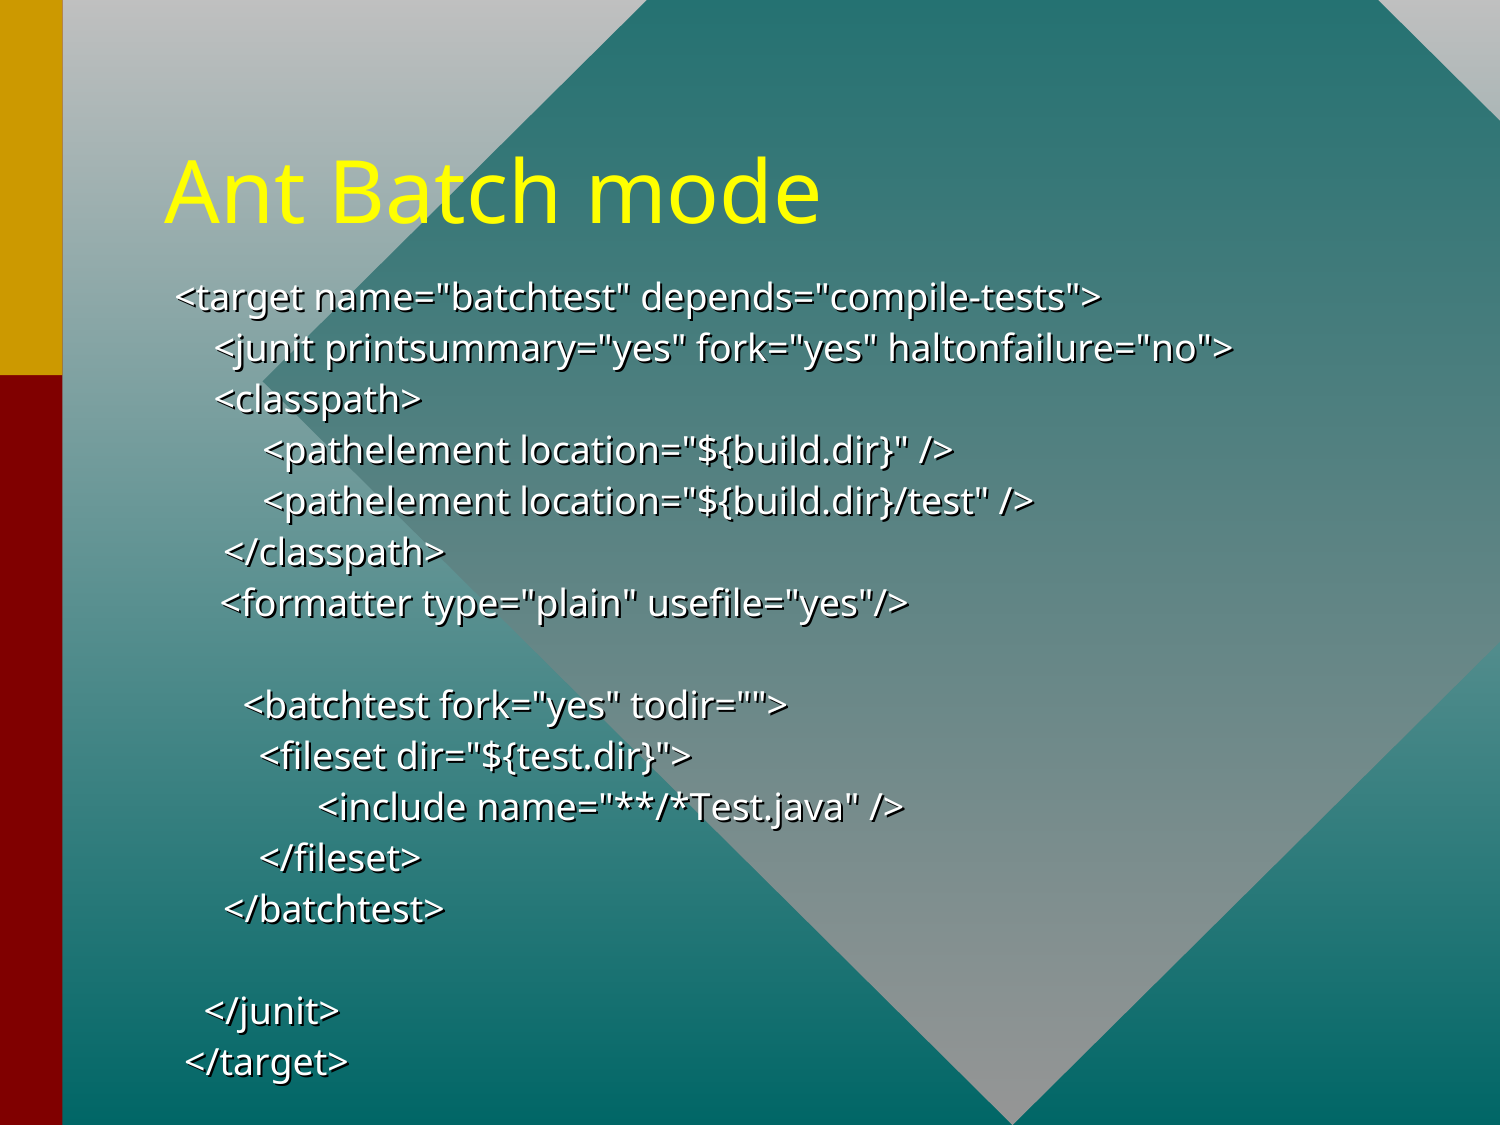

# Ant Batch mode
 <target name="batchtest" depends="compile-tests">
 <junit printsummary="yes" fork="yes" haltonfailure="no">
 <classpath>
 <pathelement location="${build.dir}" />
 <pathelement location="${build.dir}/test" />
 </classpath>
	<formatter type="plain" usefile="yes"/>
 <batchtest fork="yes" todir="">
	 <fileset dir="${test.dir}">
	 <include name="**/*Test.java" />
	 </fileset>
 </batchtest>
 </junit>
 </target>